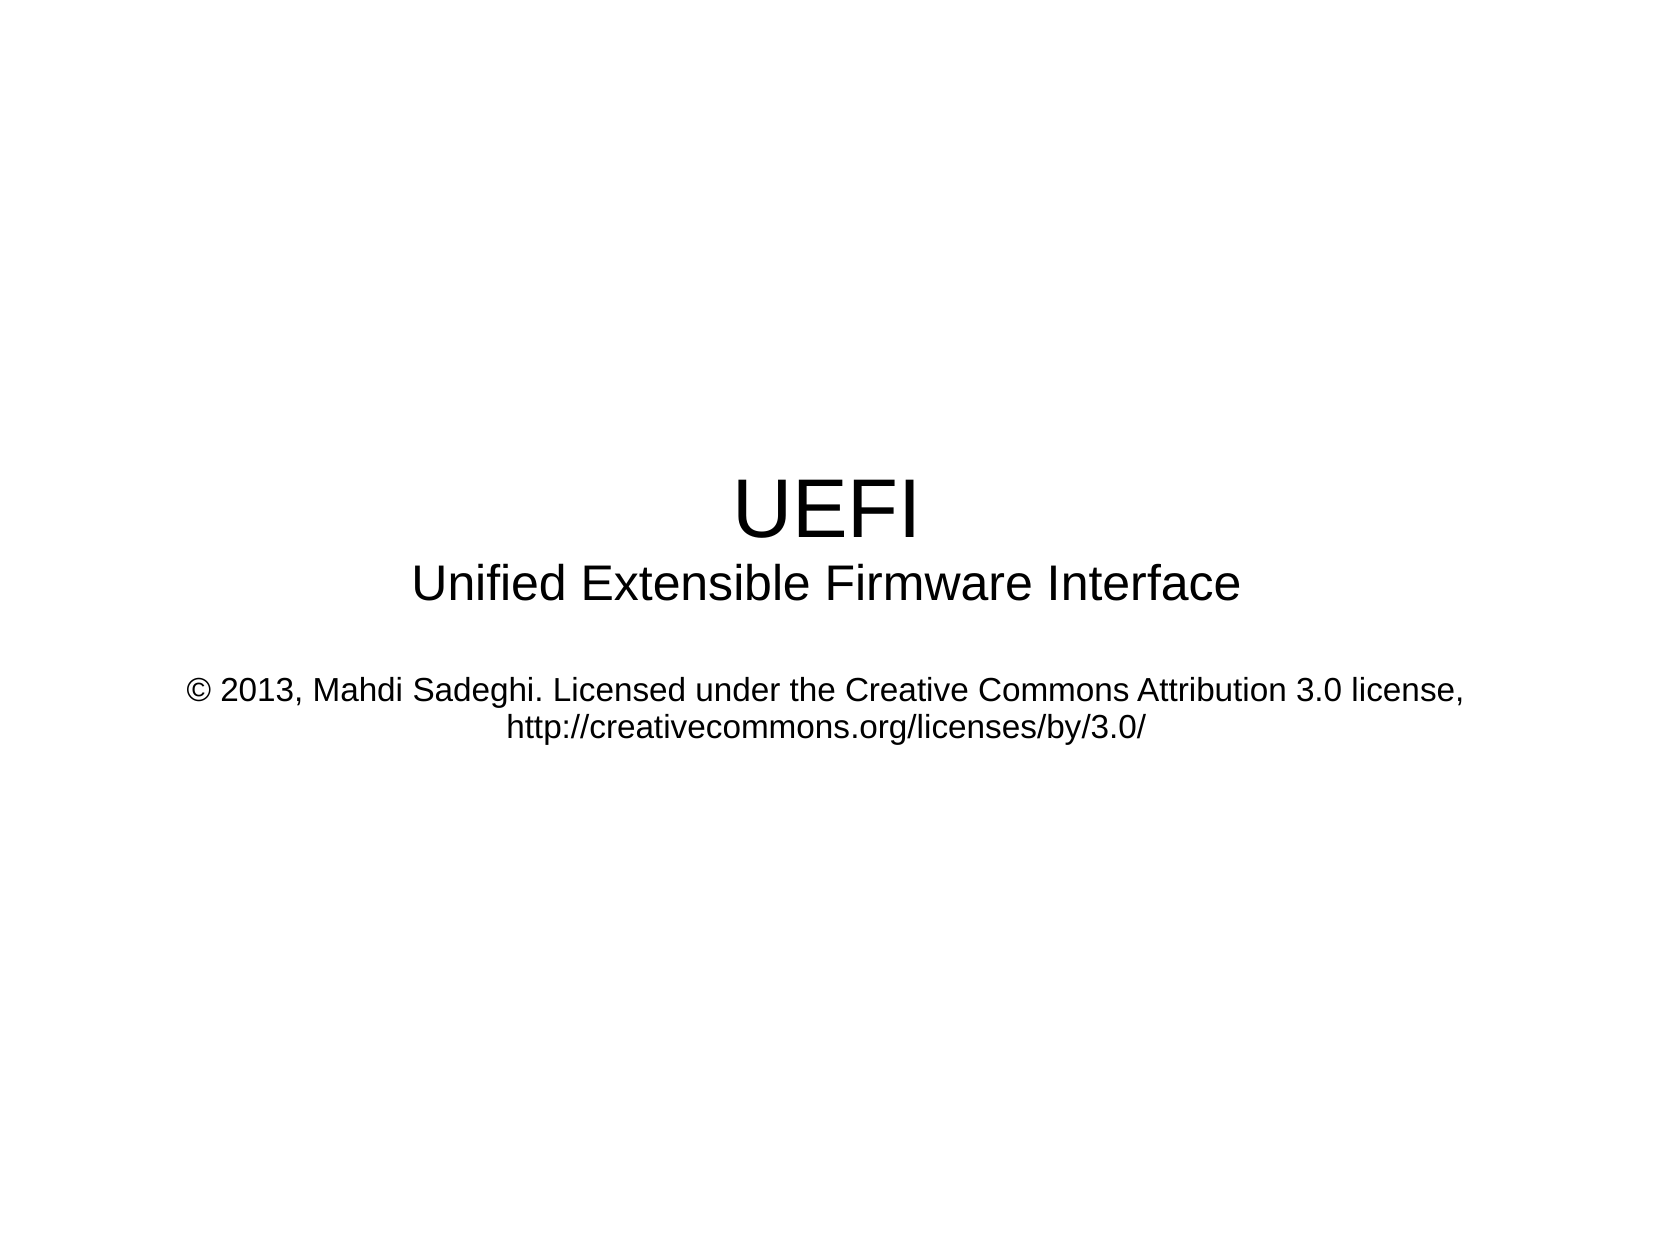

# UEFI
Unified Extensible Firmware Interface
© 2013, Mahdi Sadeghi. Licensed under the Creative Commons Attribution 3.0 license, http://creativecommons.org/licenses/by/3.0/